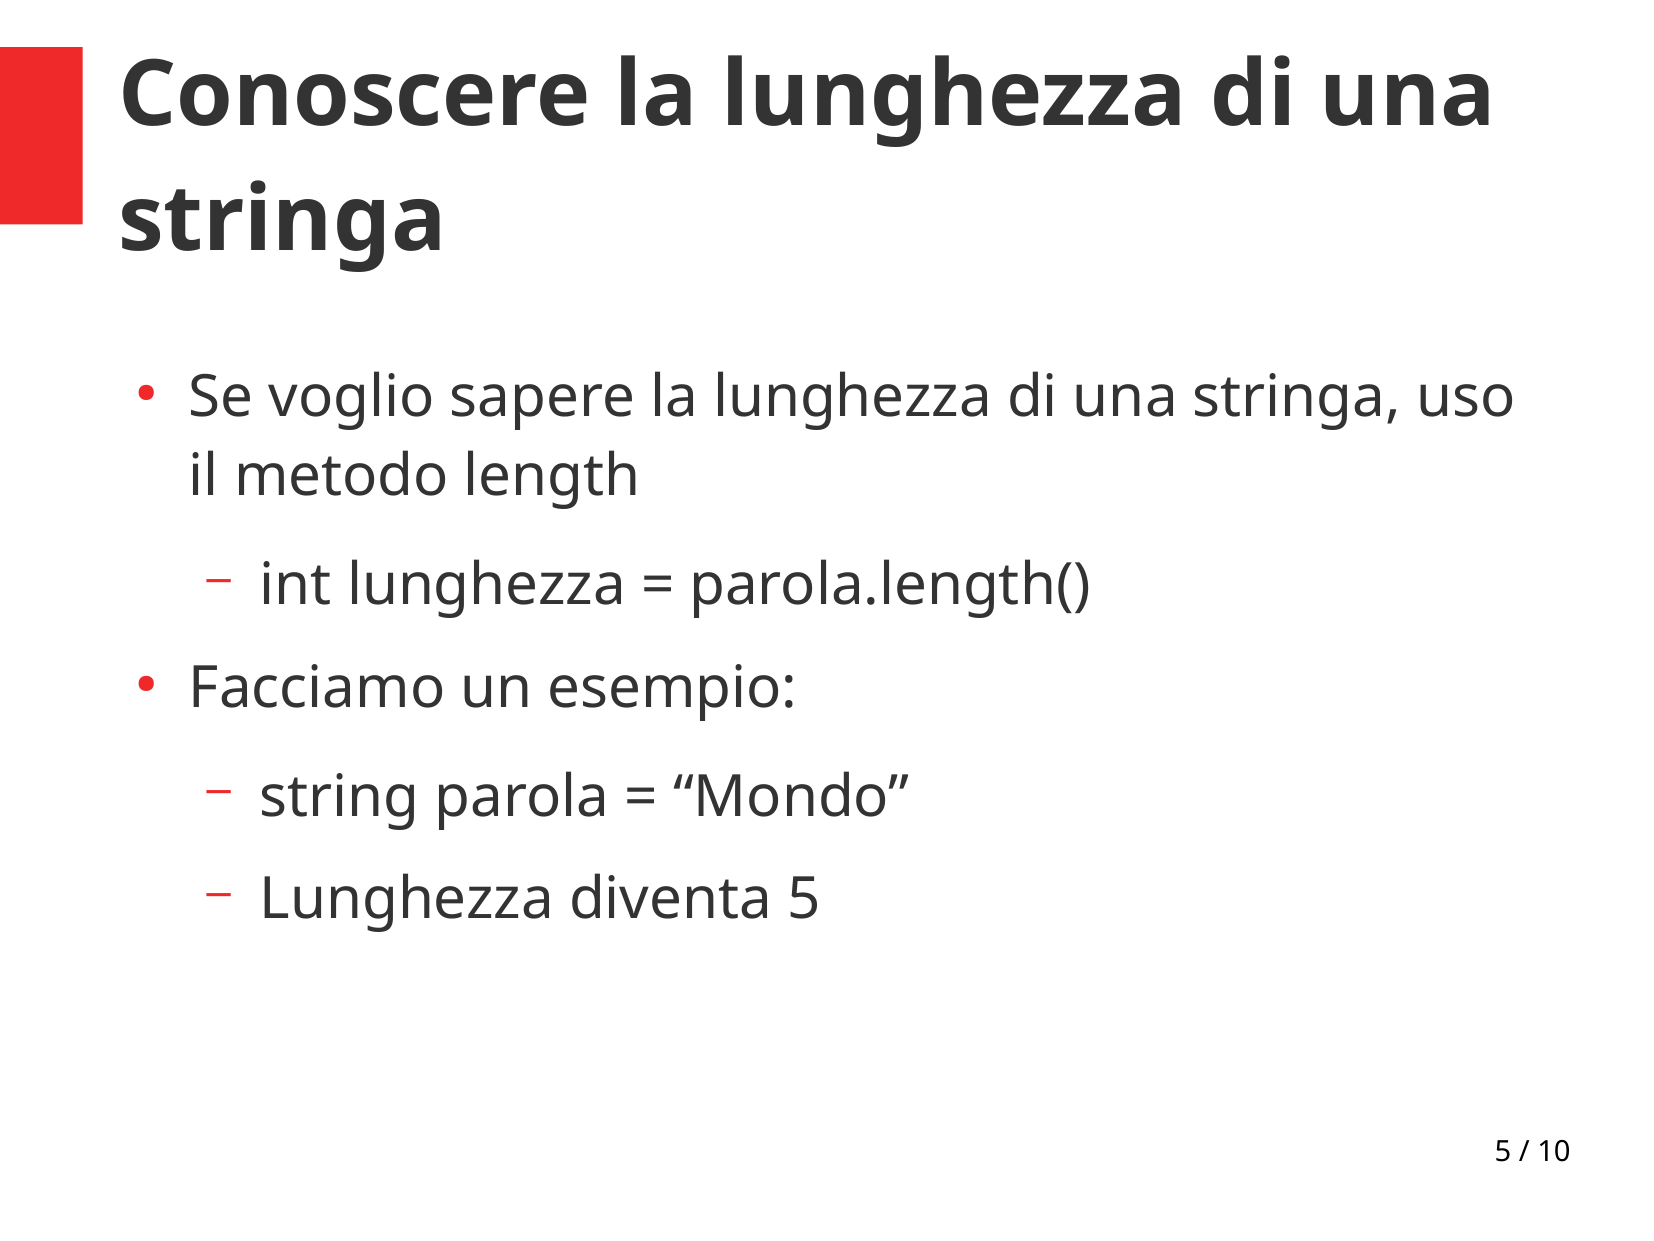

# Conoscere la lunghezza di una stringa
Se voglio sapere la lunghezza di una stringa, uso il metodo length
int lunghezza = parola.length()
Facciamo un esempio:
string parola = “Mondo”
Lunghezza diventa 5
5